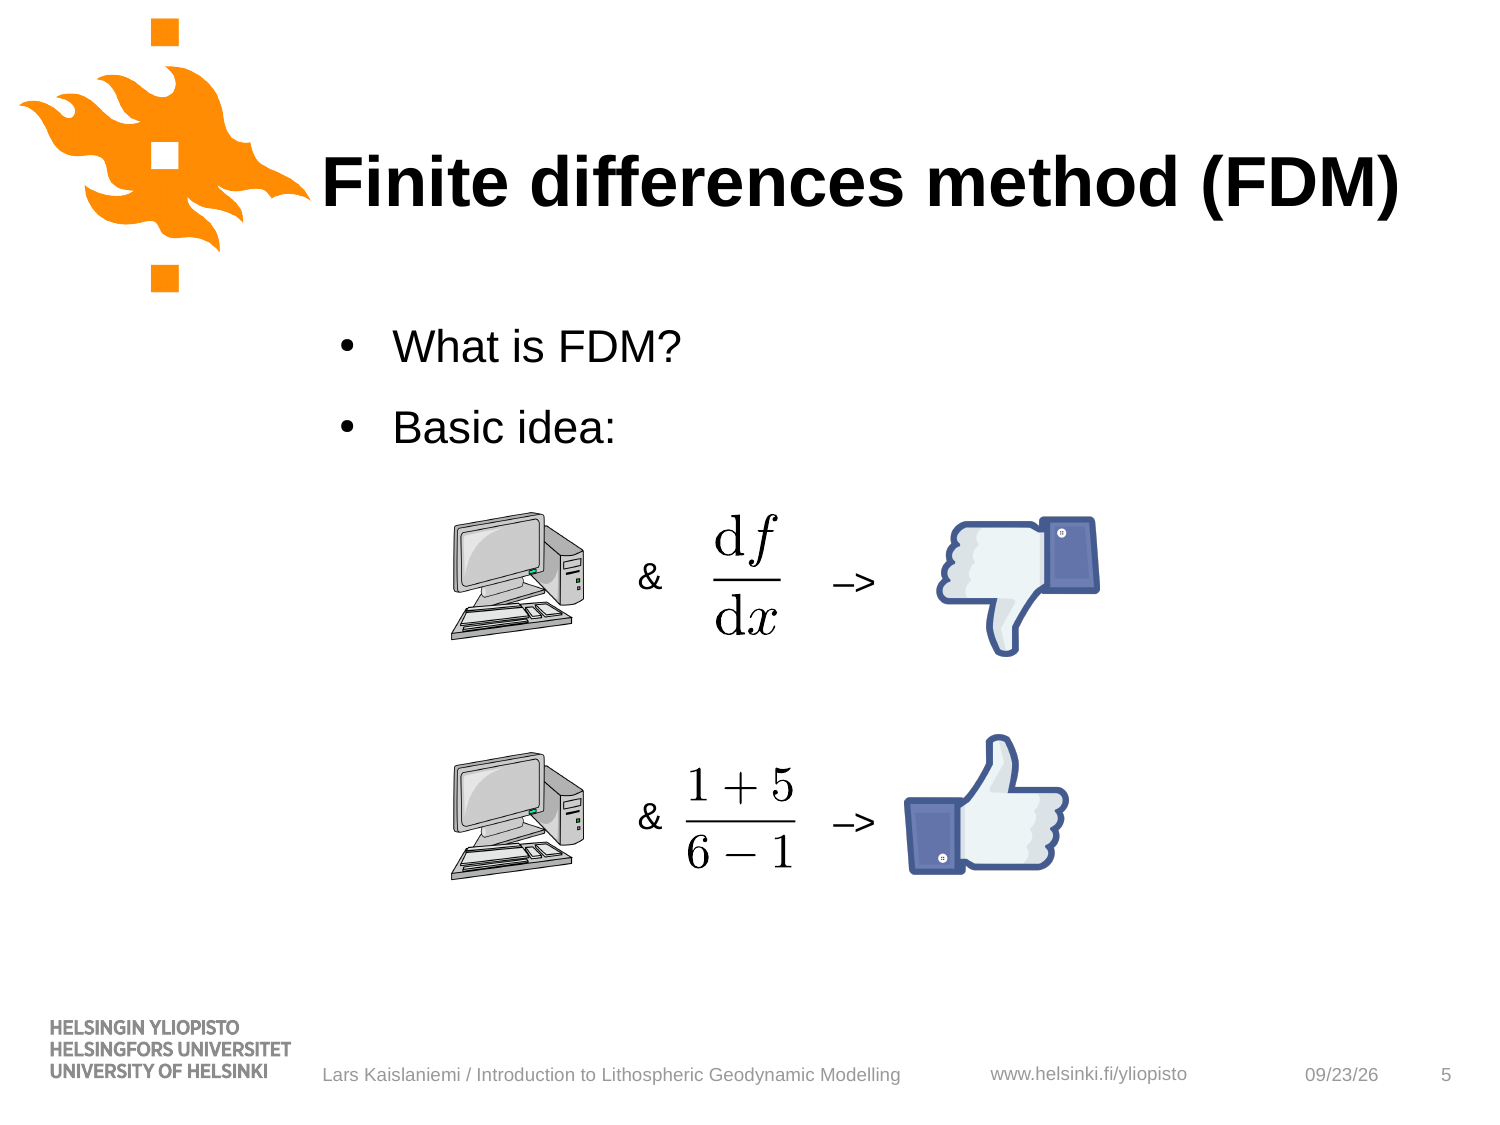

# Finite differences method (FDM)
What is FDM?
Basic idea:
&
–>
&
–>
Lars Kaislaniemi / Introduction to Lithospheric Geodynamic Modelling
5